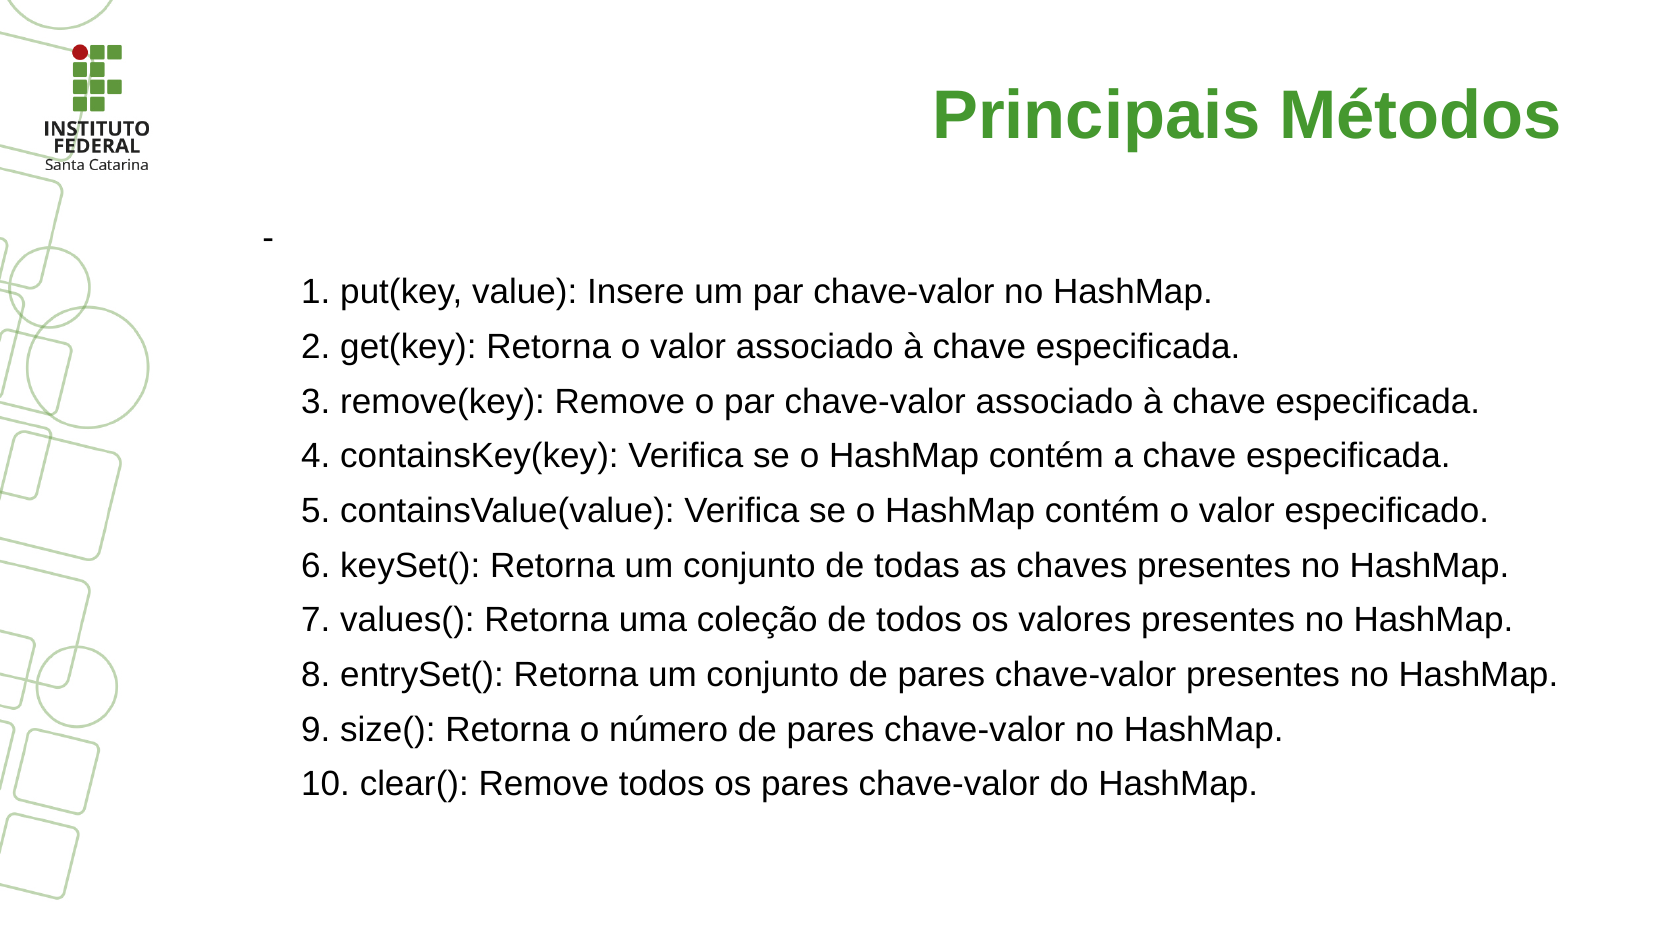

# Principais Métodos
-
 1. put(key, value): Insere um par chave-valor no HashMap.
 2. get(key): Retorna o valor associado à chave especificada.
 3. remove(key): Remove o par chave-valor associado à chave especificada.
 4. containsKey(key): Verifica se o HashMap contém a chave especificada.
 5. containsValue(value): Verifica se o HashMap contém o valor especificado.
 6. keySet(): Retorna um conjunto de todas as chaves presentes no HashMap.
 7. values(): Retorna uma coleção de todos os valores presentes no HashMap.
 8. entrySet(): Retorna um conjunto de pares chave-valor presentes no HashMap.
 9. size(): Retorna o número de pares chave-valor no HashMap.
 10. clear(): Remove todos os pares chave-valor do HashMap.